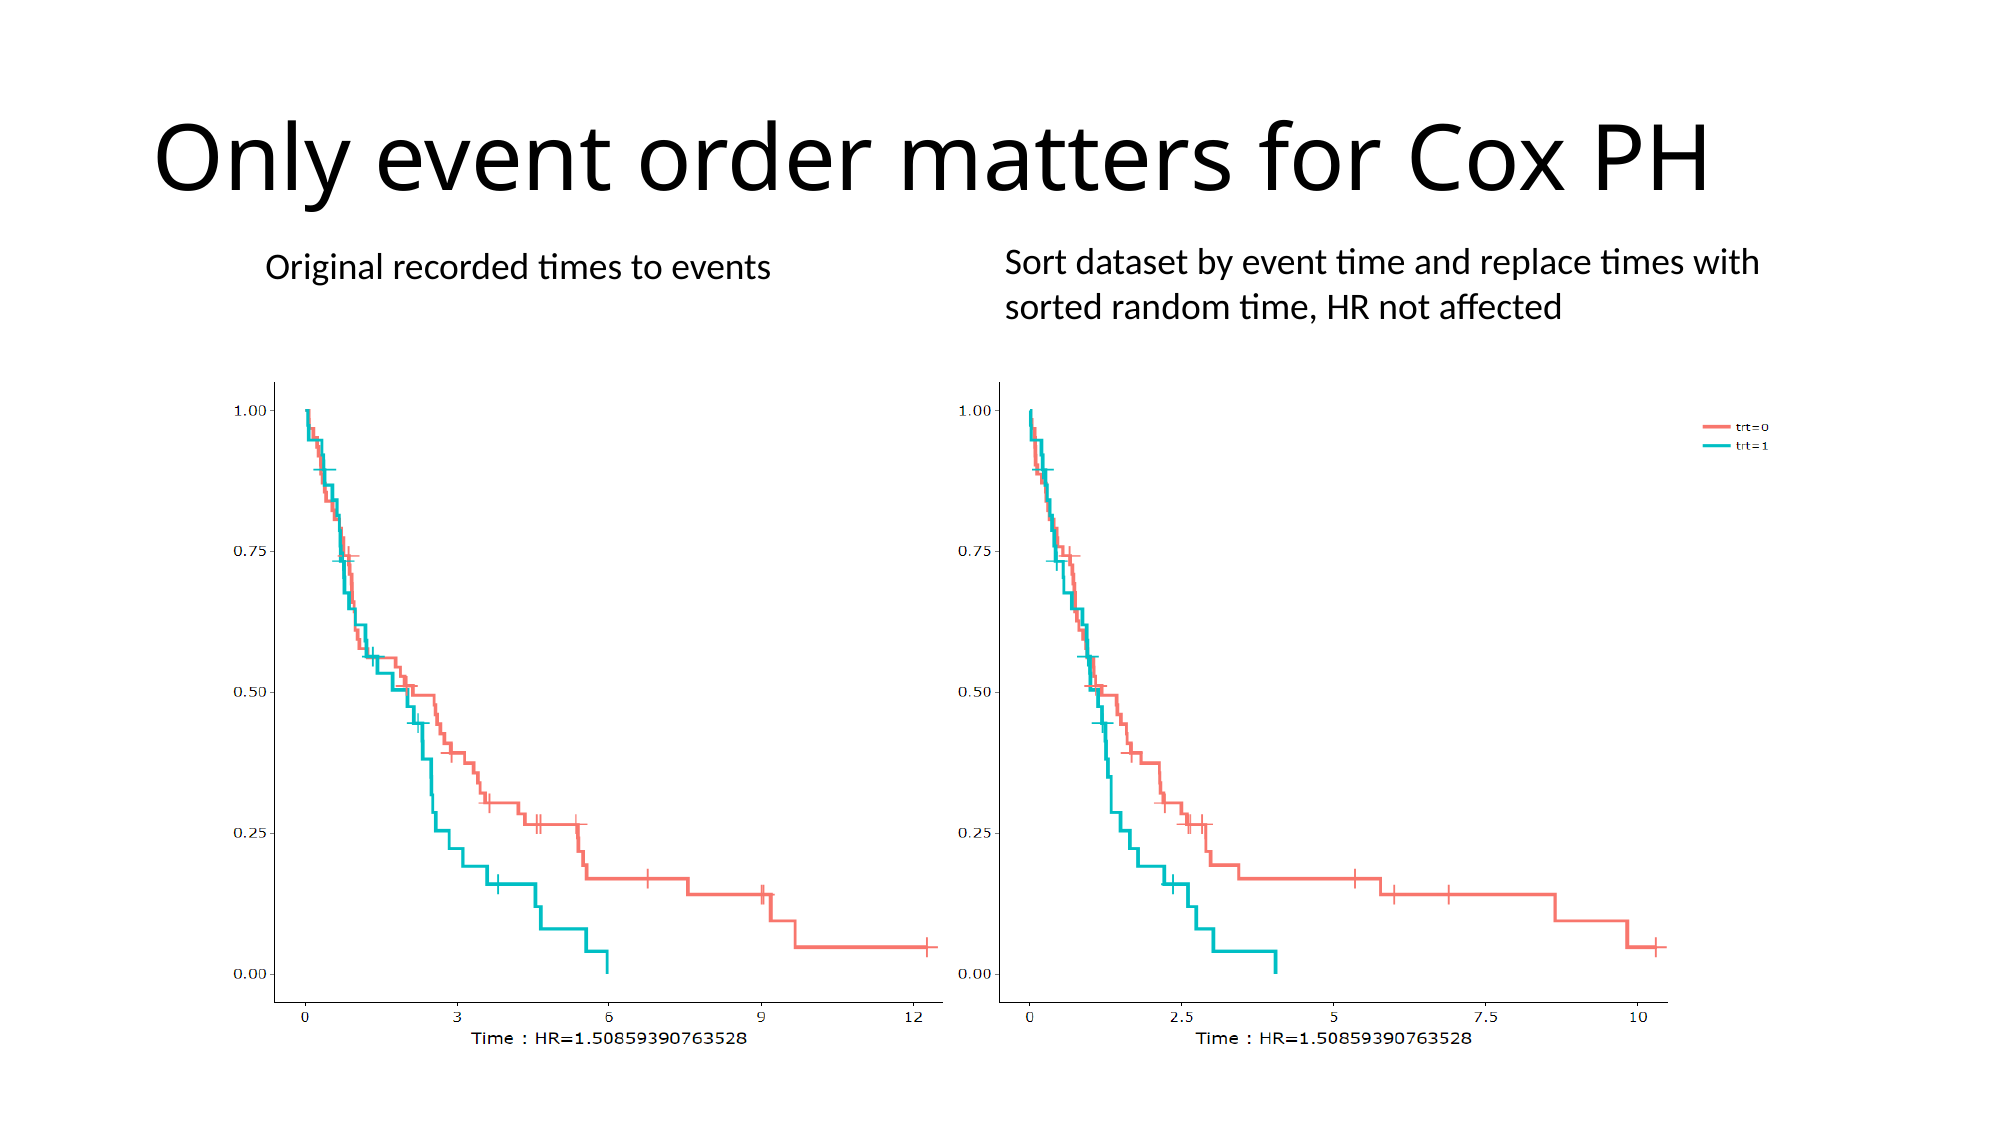

# Only event order matters for Cox PH
Sort dataset by event time and replace times with sorted random time, HR not affected
Original recorded times to events